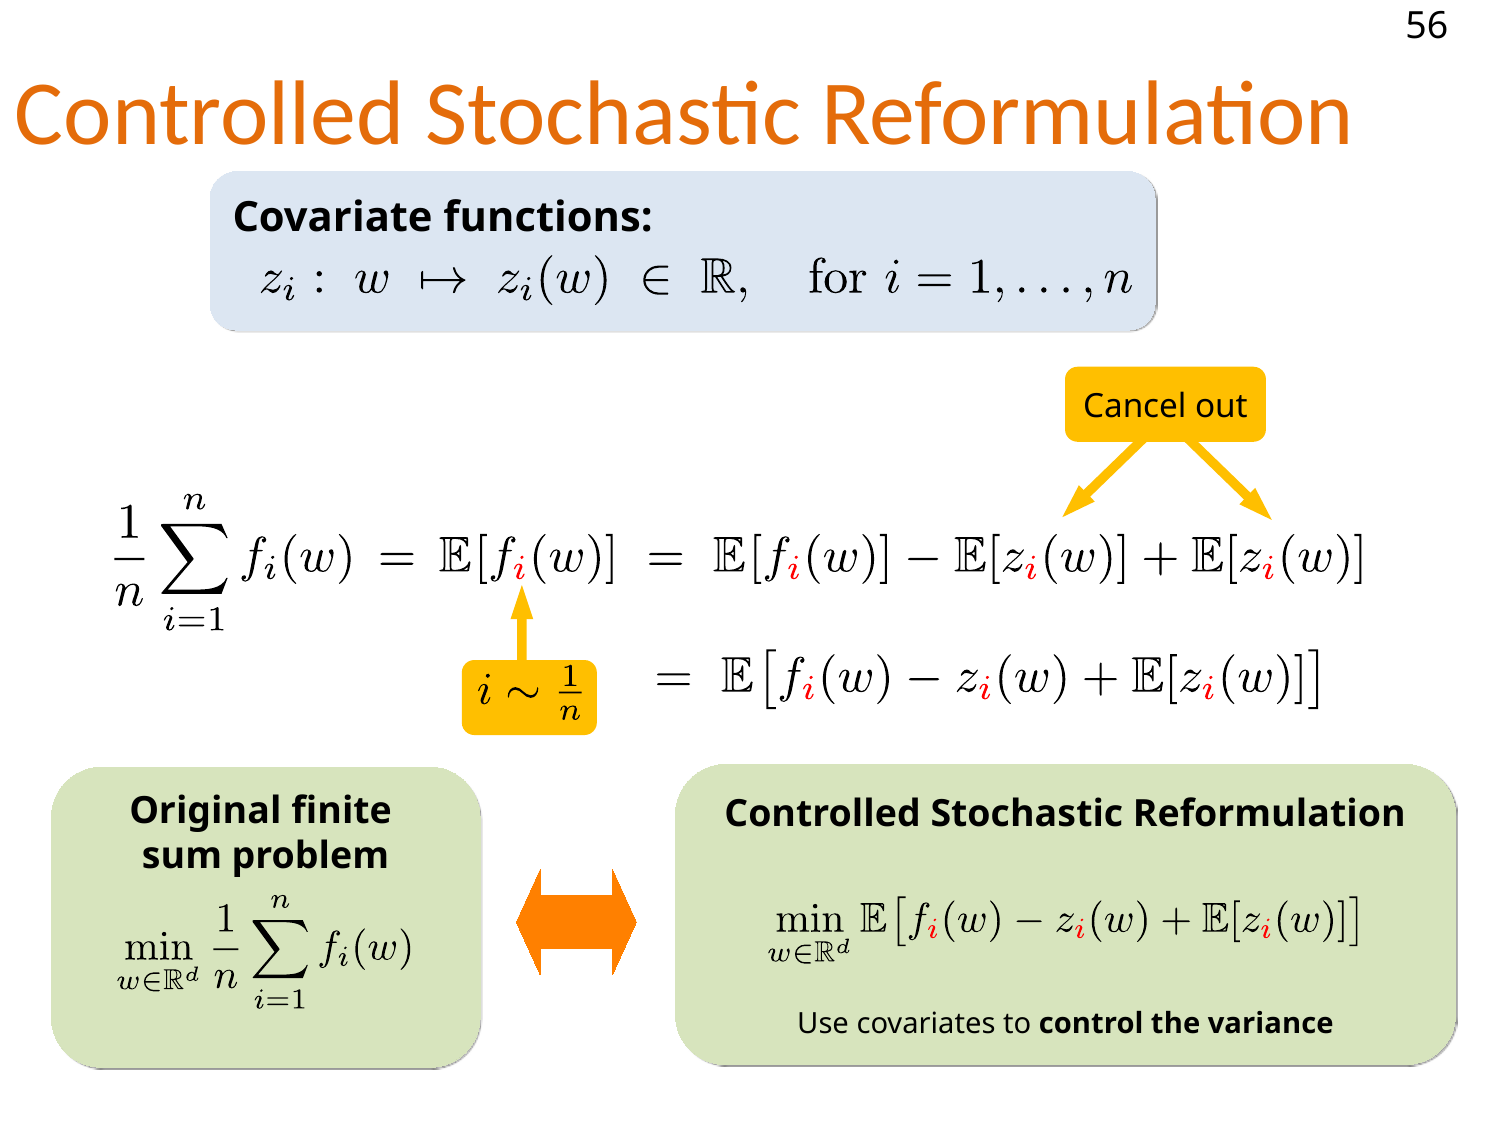

Controlled Stochastic Reformulation
Covariate functions:
Cancel out
covariate
Controlled Stochastic Reformulation
Use covariates to control the variance
Original finite
sum problem